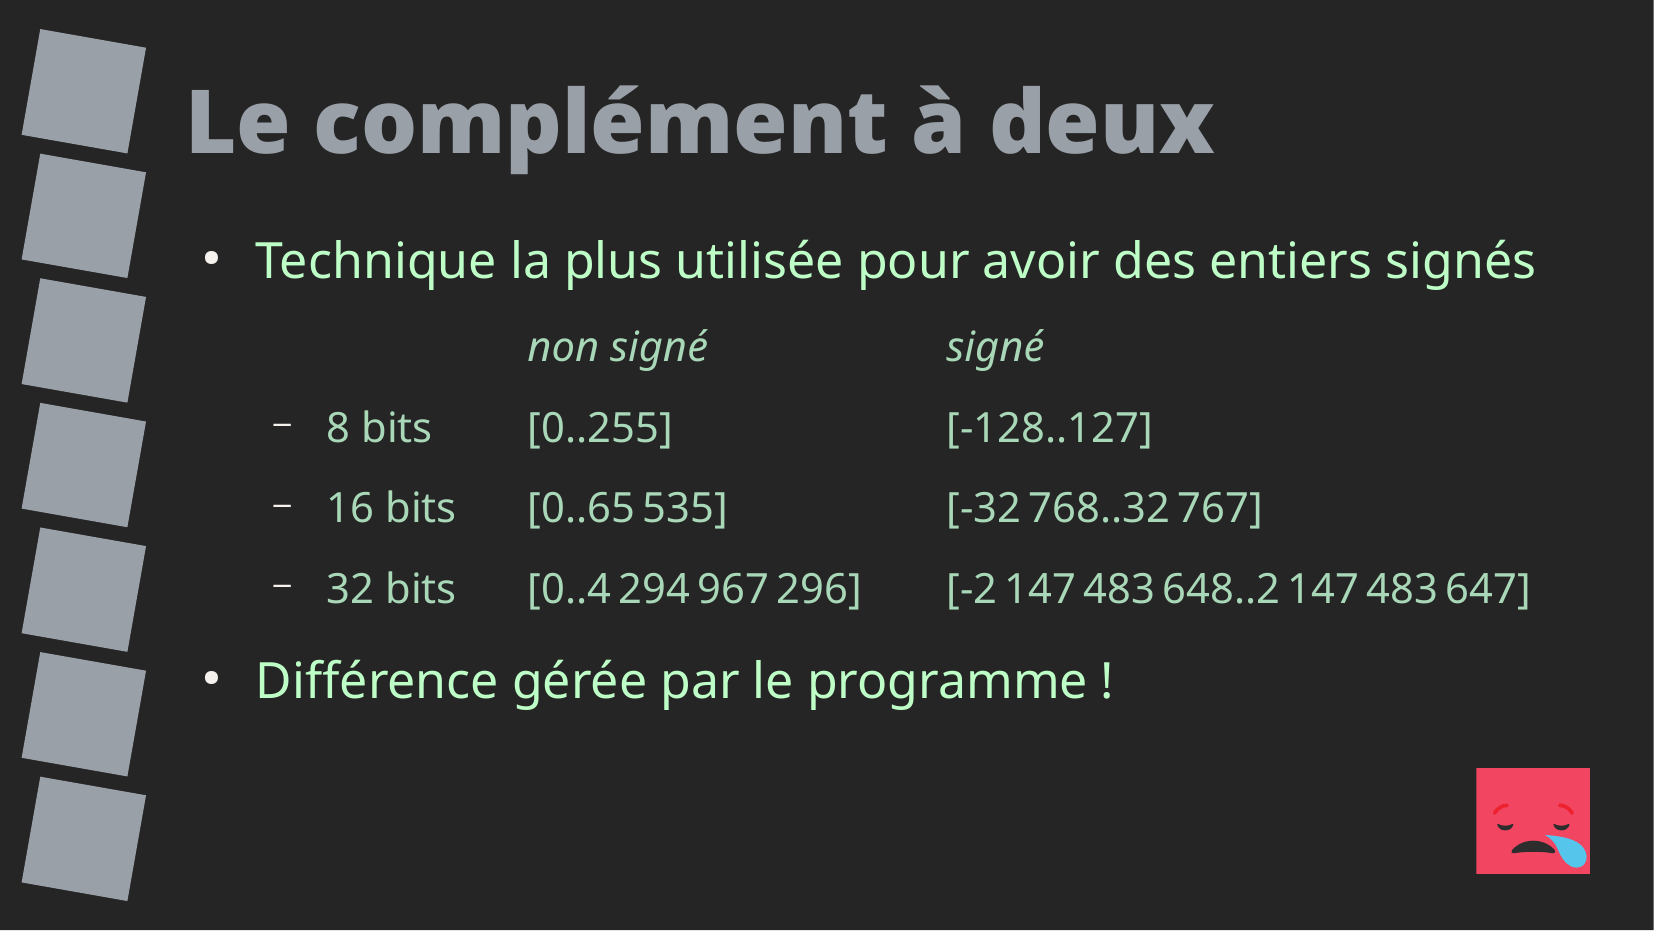

# Le complément à deux
Technique la plus utilisée pour avoir des entiers signés
	non signé	signé
8 bits	[0..255]	[-128..127]
16 bits	[0..65 535]	[-32 768..32 767]
32 bits	[0..4 294 967 296]	[-2 147 483 648..2 147 483 647]
Différence gérée par le programme !